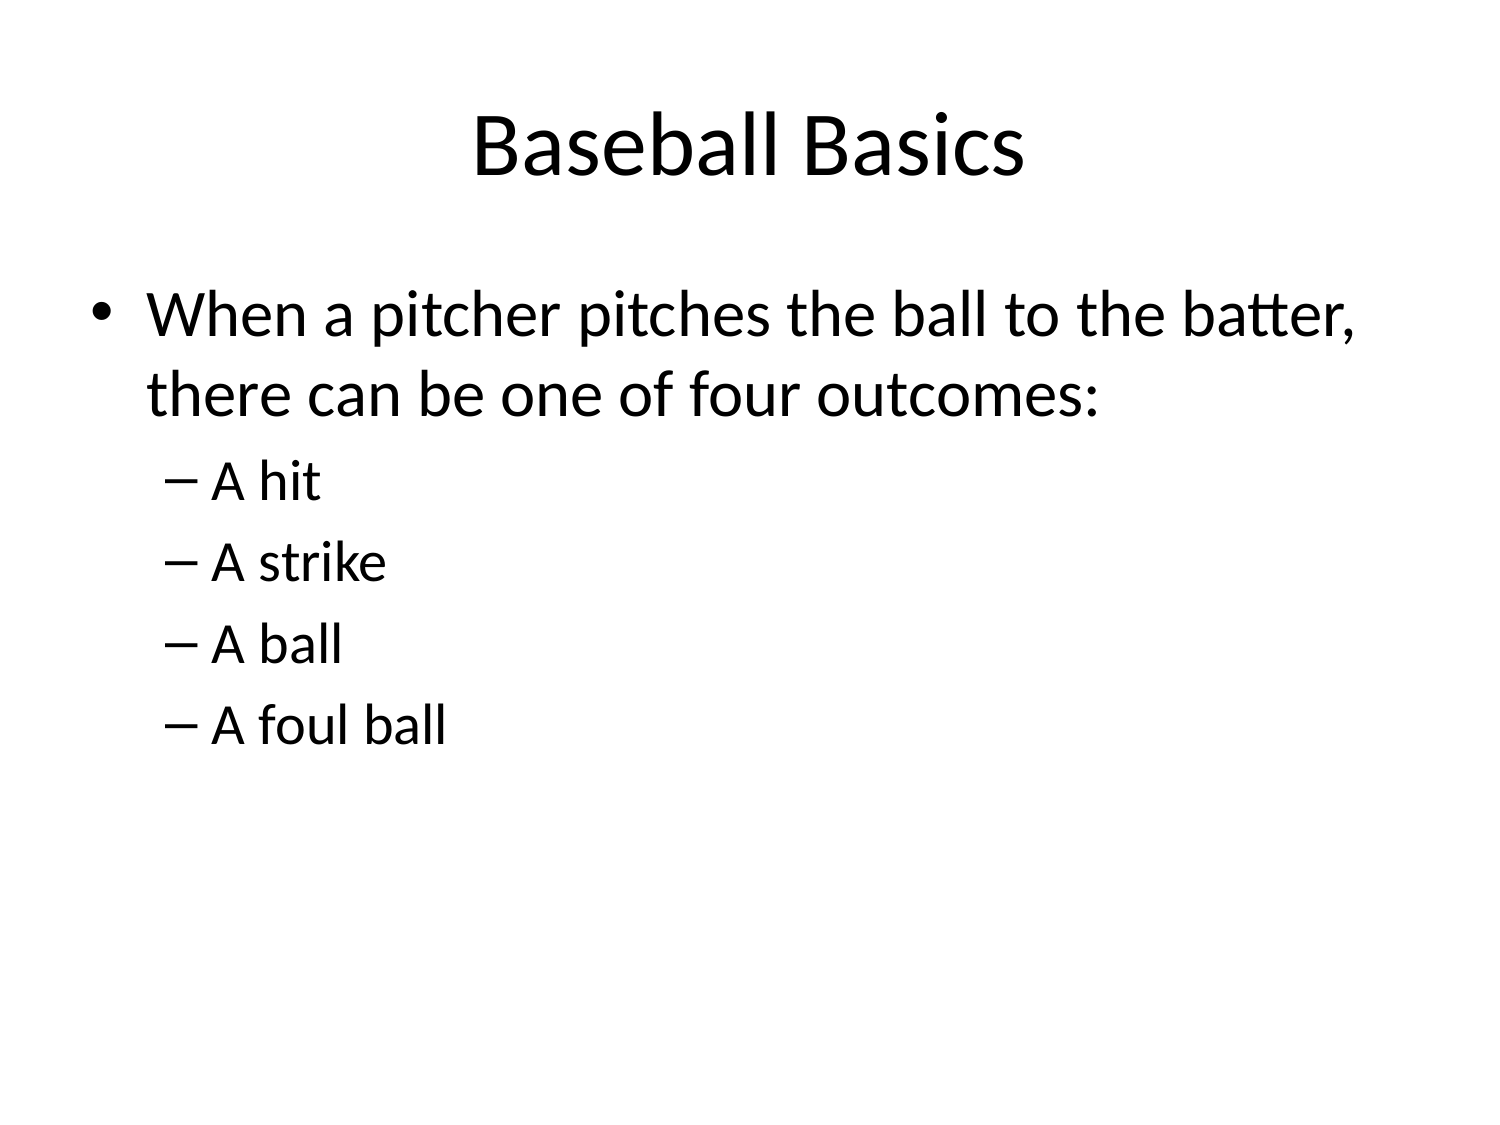

# Baseball Basics
When a pitcher pitches the ball to the batter, there can be one of four outcomes:
A hit
A strike
A ball
A foul ball